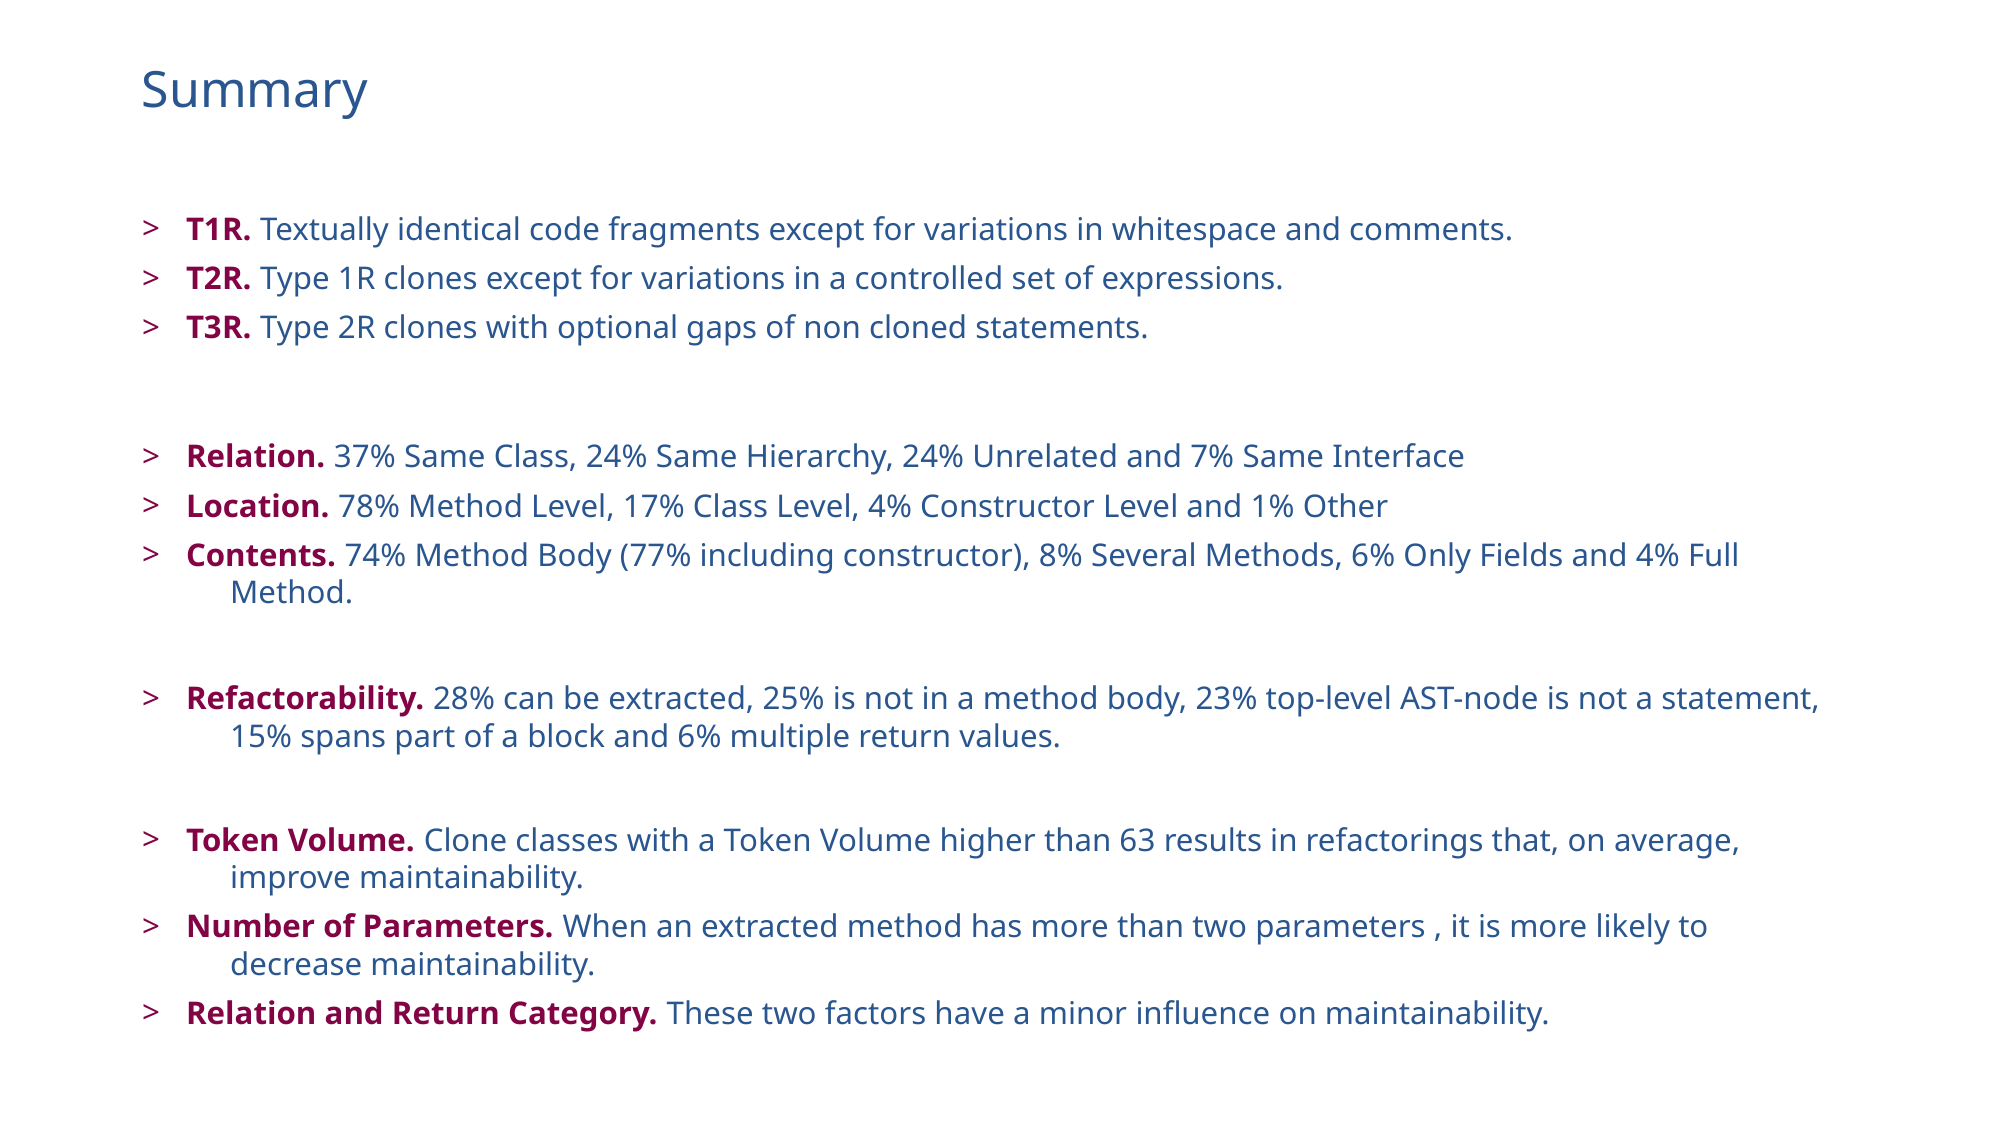

Summary
T1R. Textually identical code fragments except for variations in whitespace and comments.
T2R. Type 1R clones except for variations in a controlled set of expressions.
T3R. Type 2R clones with optional gaps of non cloned statements.
Relation. 37% Same Class, 24% Same Hierarchy, 24% Unrelated and 7% Same Interface
Location. 78% Method Level, 17% Class Level, 4% Constructor Level and 1% Other
Contents. 74% Method Body (77% including constructor), 8% Several Methods, 6% Only Fields and 4% Full Method.
Refactorability. 28% can be extracted, 25% is not in a method body, 23% top-level AST-node is not a statement, 15% spans part of a block and 6% multiple return values.
Token Volume. Clone classes with a Token Volume higher than 63 results in refactorings that, on average, improve maintainability.
Number of Parameters. When an extracted method has more than two parameters , it is more likely to decrease maintainability.
Relation and Return Category. These two factors have a minor influence on maintainability.